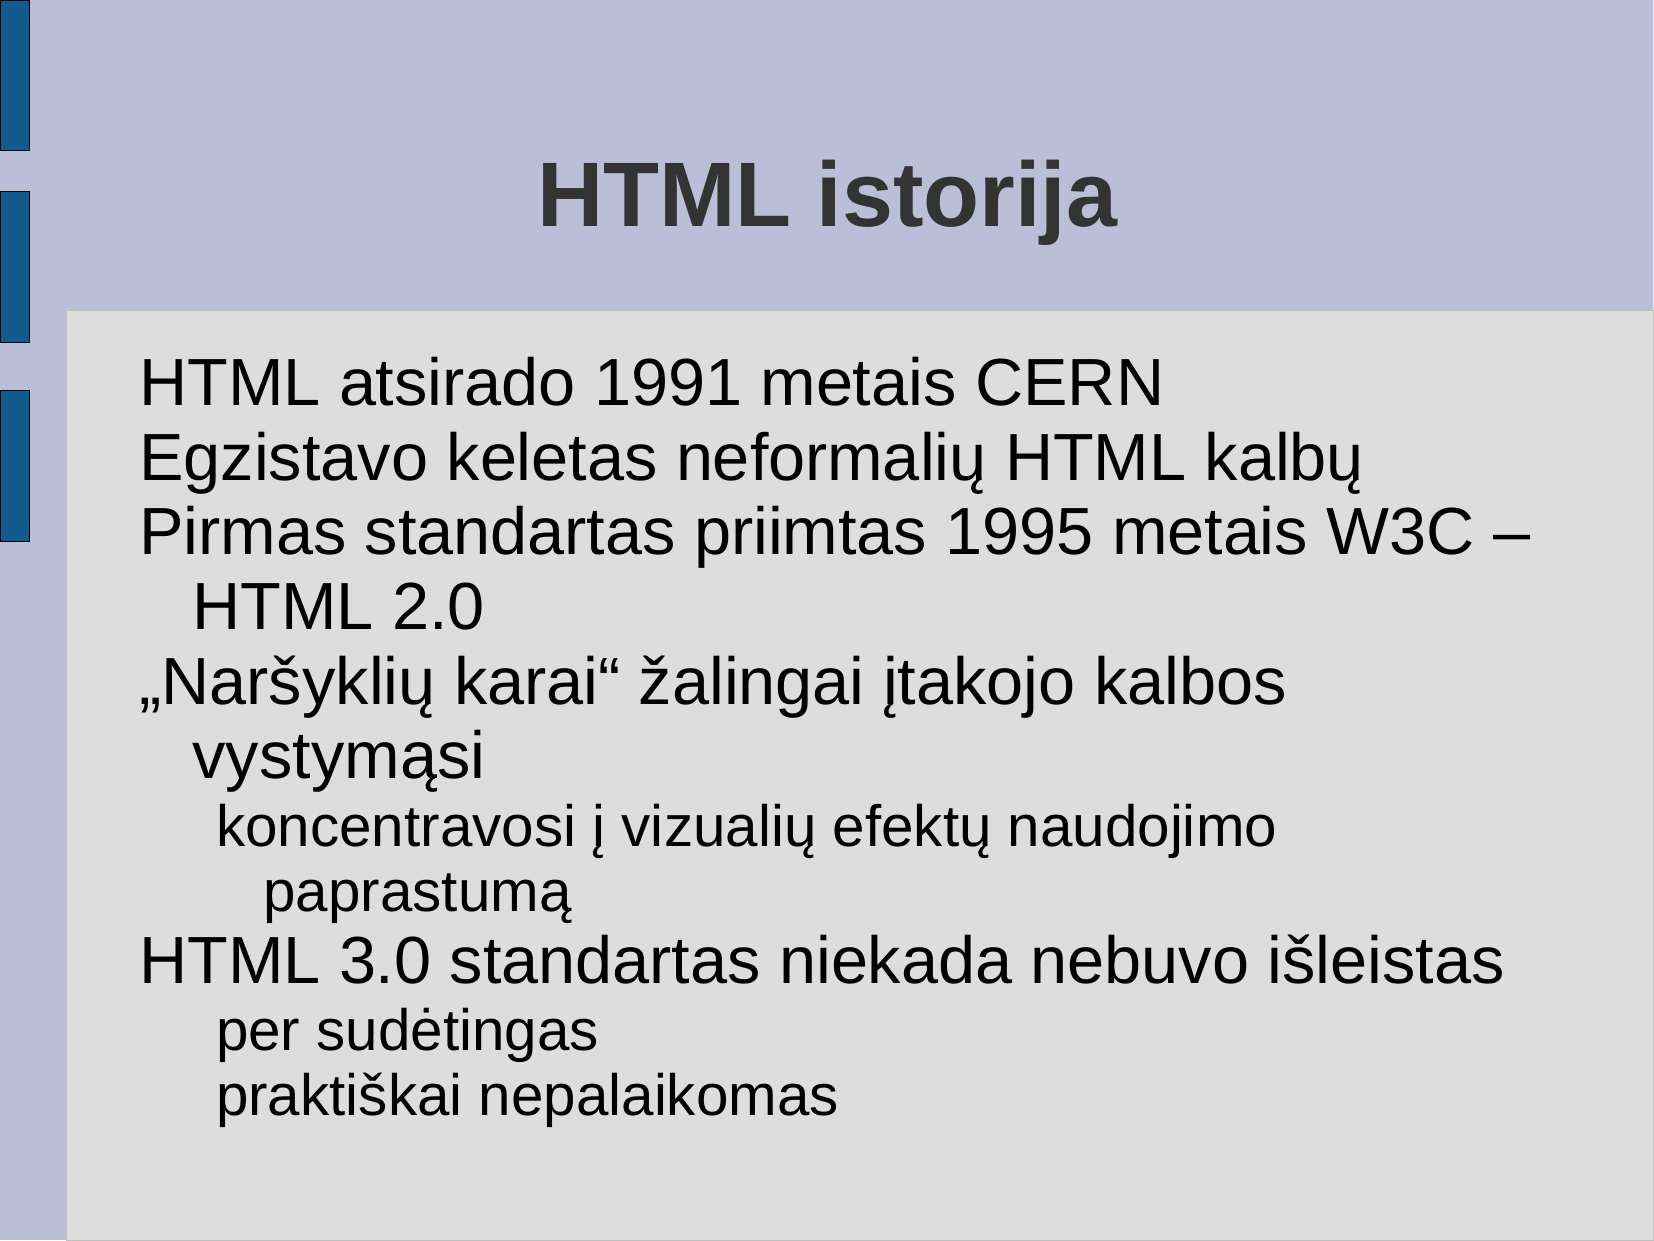

# HTML istorija
HTML atsirado 1991 metais CERN
Egzistavo keletas neformalių HTML kalbų
Pirmas standartas priimtas 1995 metais W3C – HTML 2.0
„Naršyklių karai“ žalingai įtakojo kalbos vystymąsi
koncentravosi į vizualių efektų naudojimo paprastumą
HTML 3.0 standartas niekada nebuvo išleistas
per sudėtingas
praktiškai nepalaikomas